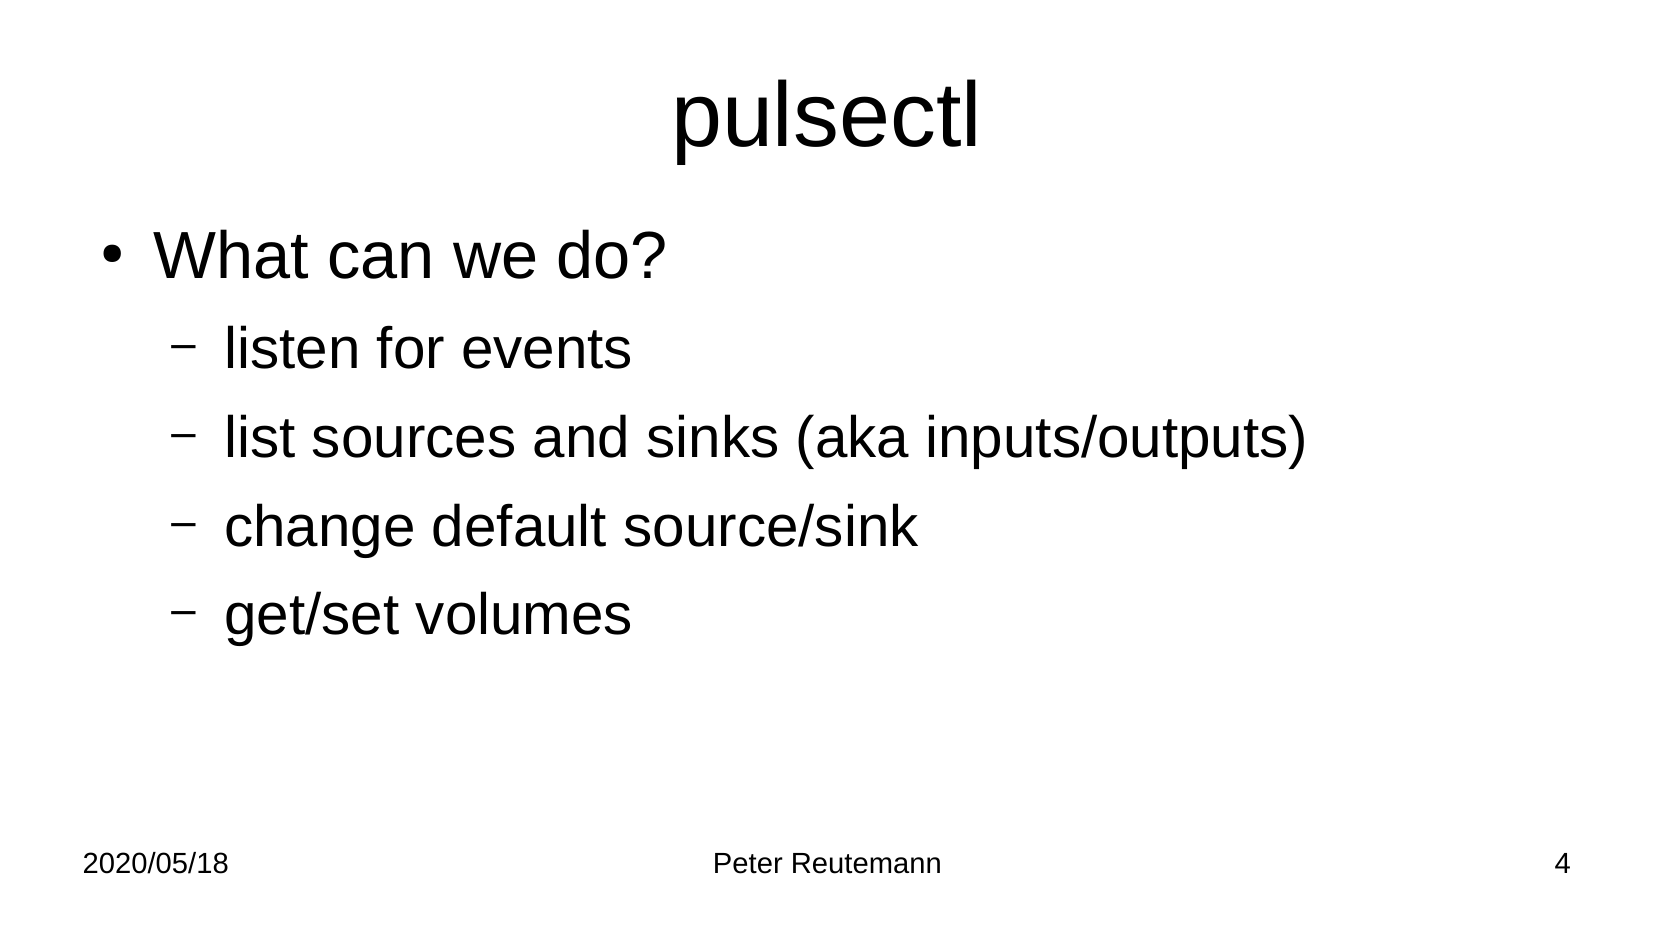

# pulsectl
What can we do?
listen for events
list sources and sinks (aka inputs/outputs)
change default source/sink
get/set volumes
2020/05/18
Peter Reutemann
4